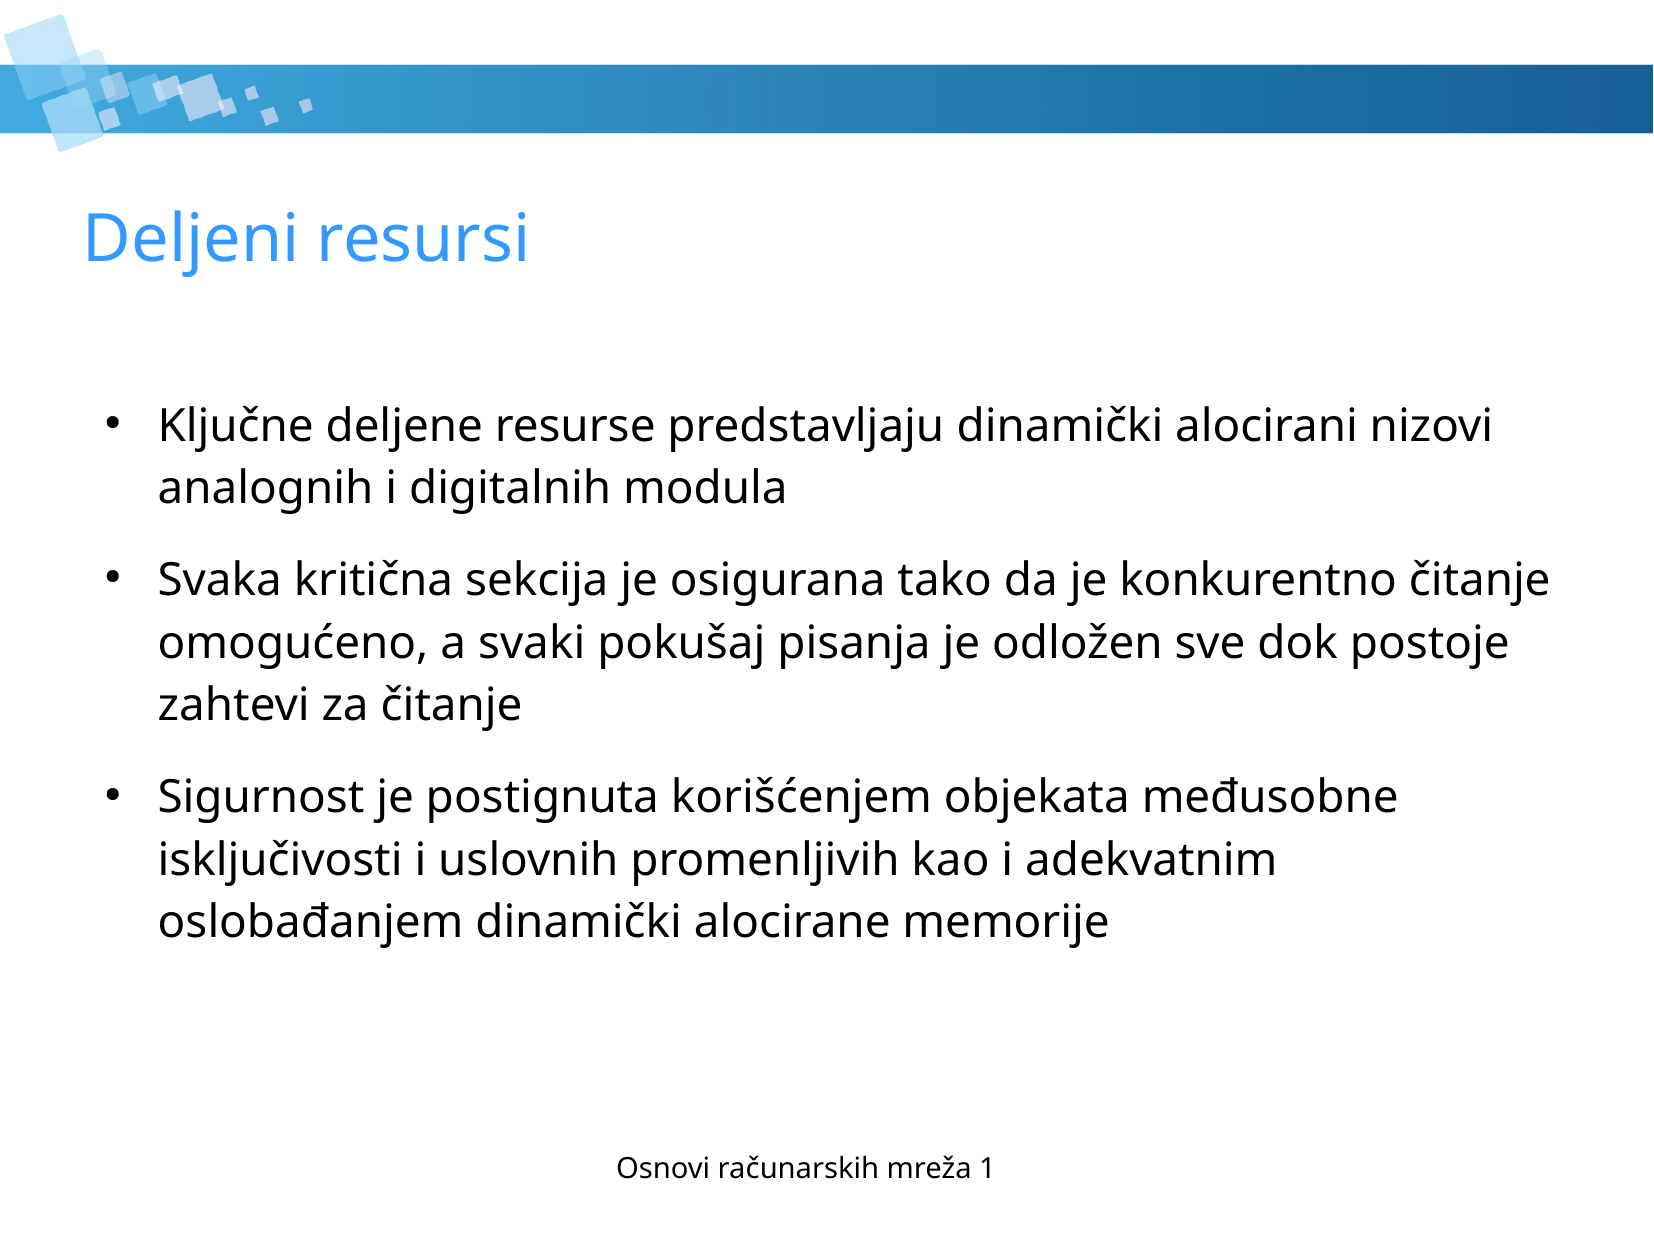

# Deljeni resursi
Ključne deljene resurse predstavljaju dinamički alocirani nizovi analognih i digitalnih modula
Svaka kritična sekcija je osigurana tako da je konkurentno čitanje omogućeno, a svaki pokušaj pisanja je odložen sve dok postoje zahtevi za čitanje
Sigurnost je postignuta korišćenjem objekata međusobne isključivosti i uslovnih promenljivih kao i adekvatnim oslobađanjem dinamički alocirane memorije
Osnovi računarskih mreža 1